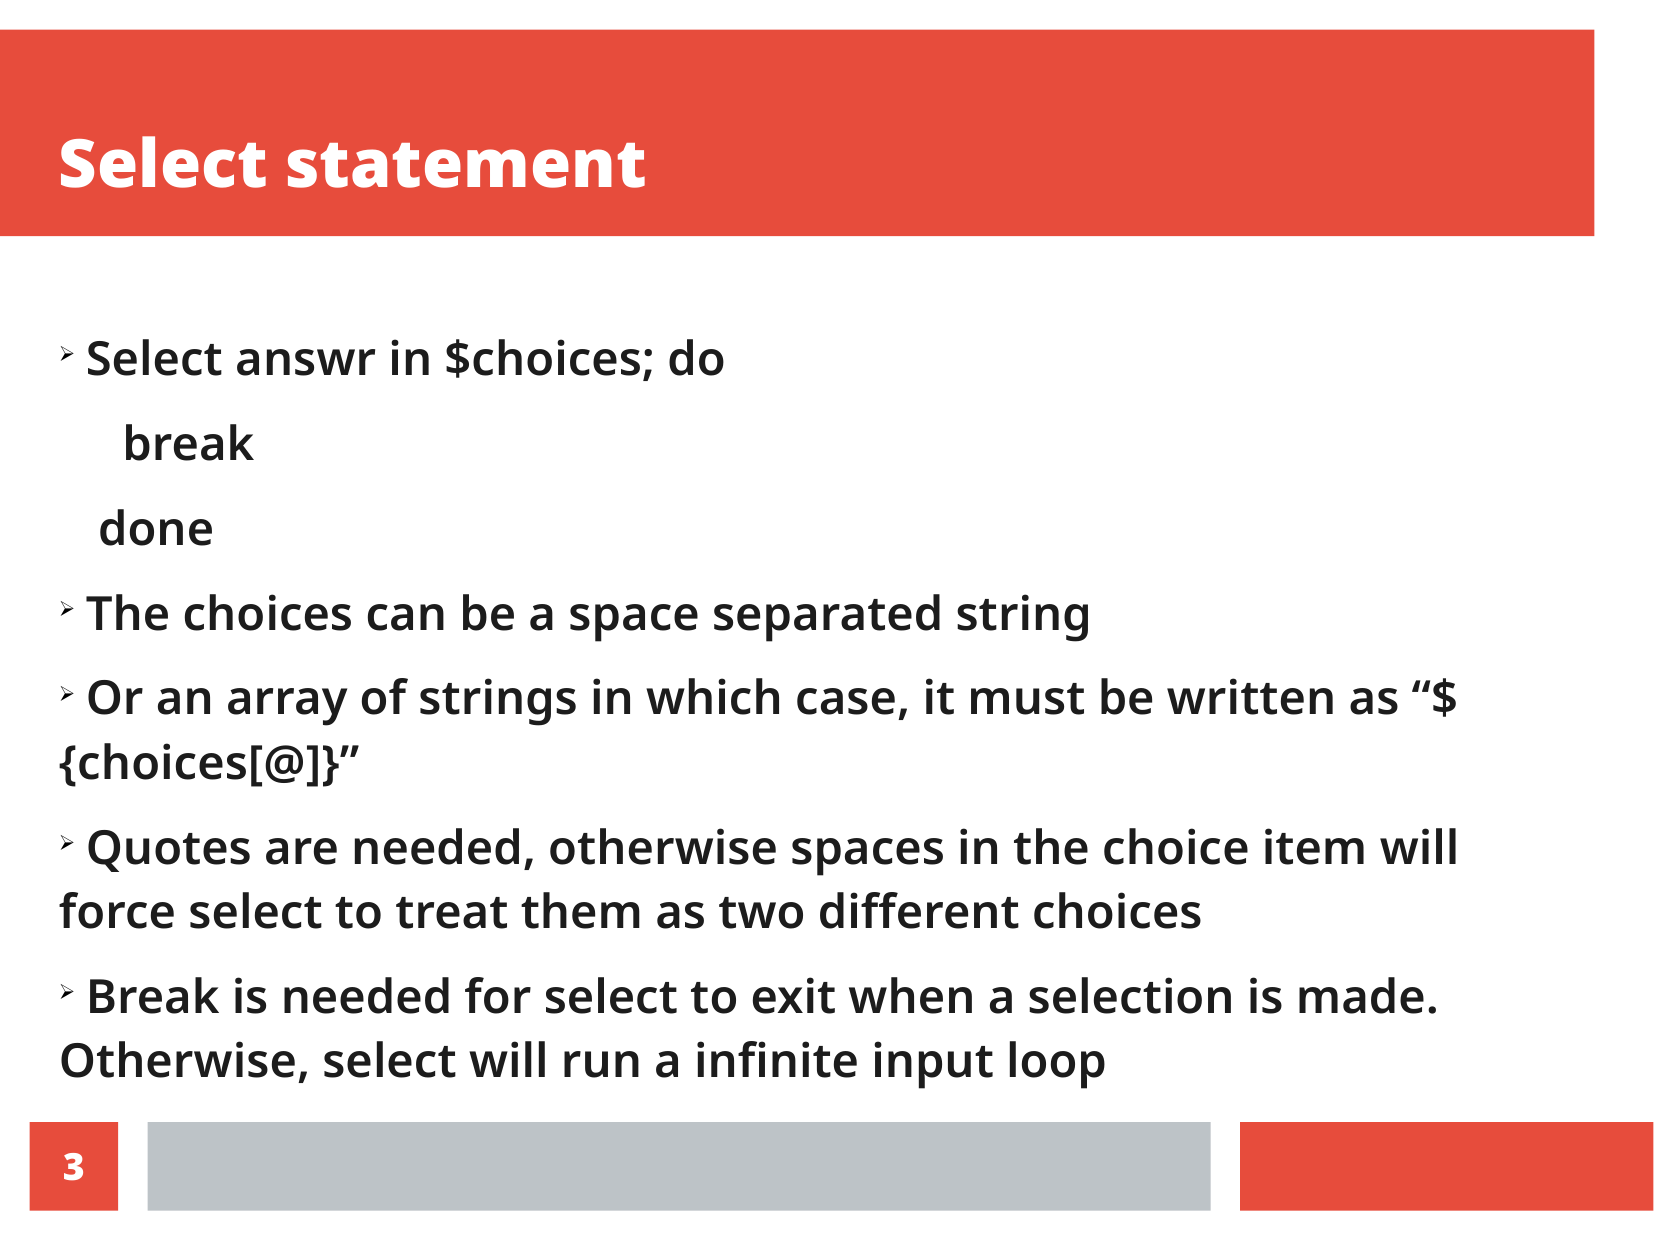

# Select statement
 Select answr in $choices; do
 break
 done
 The choices can be a space separated string
 Or an array of strings in which case, it must be written as “${choices[@]}”
 Quotes are needed, otherwise spaces in the choice item will force select to treat them as two different choices
 Break is needed for select to exit when a selection is made. Otherwise, select will run a infinite input loop
3